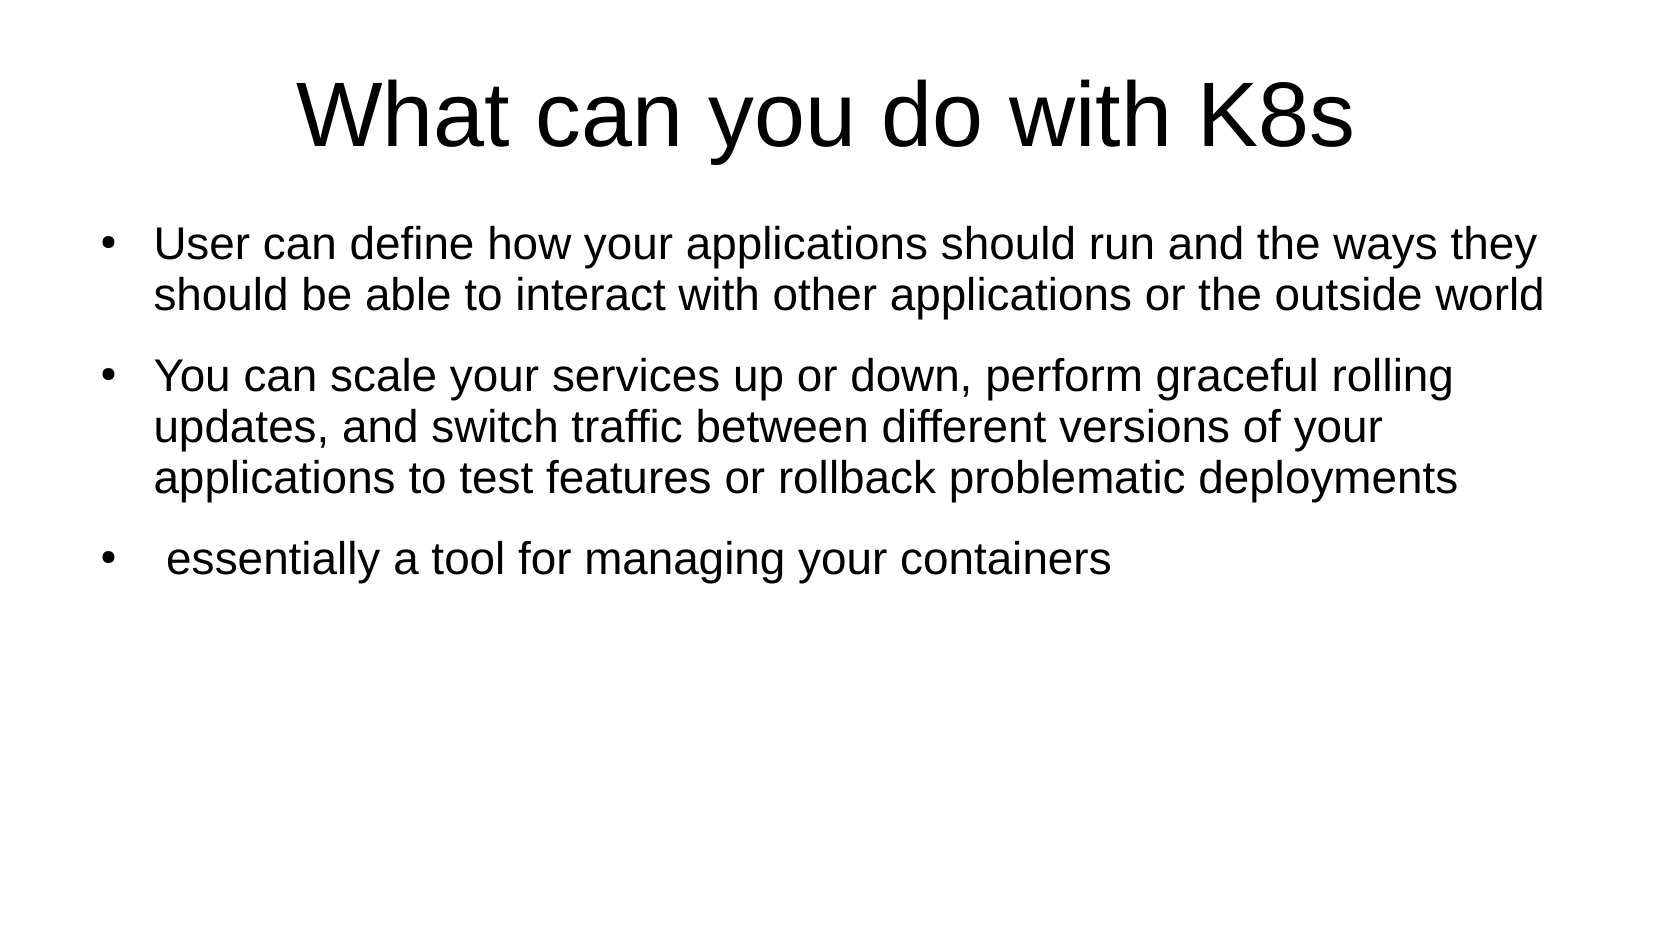

# What can you do with K8s
User can define how your applications should run and the ways they should be able to interact with other applications or the outside world
You can scale your services up or down, perform graceful rolling updates, and switch traffic between different versions of your applications to test features or rollback problematic deployments
 essentially a tool for managing your containers